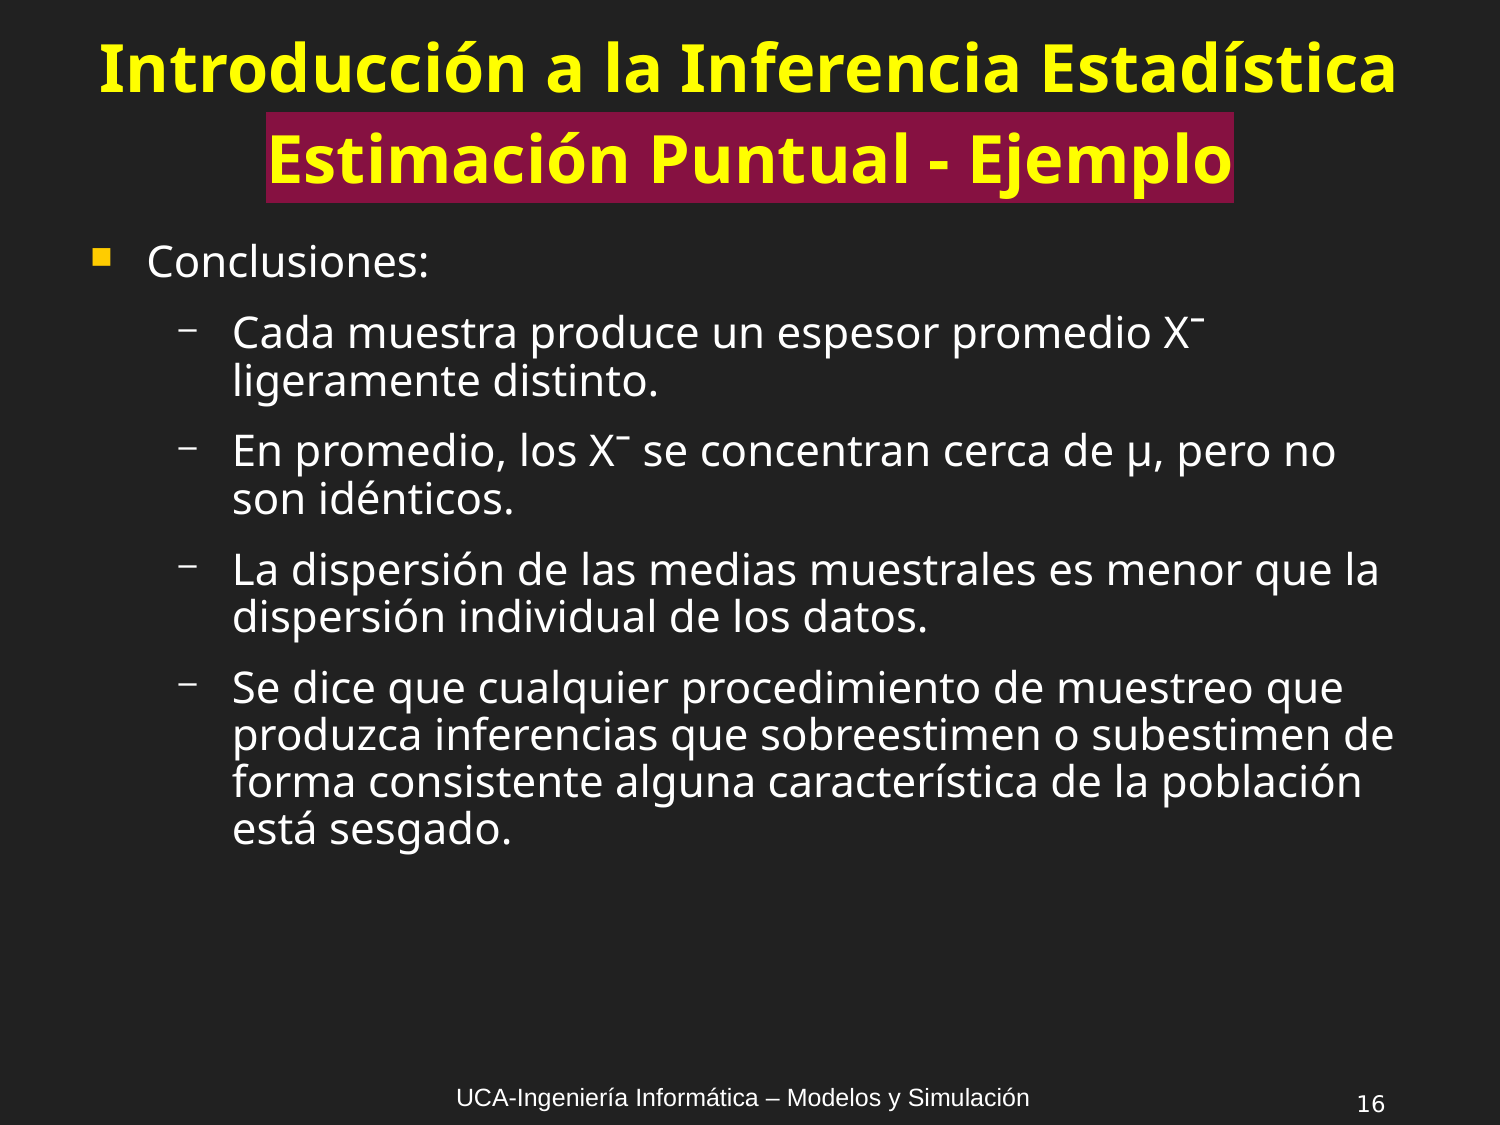

# Introducción a la Inferencia Estadística Estimación Puntual - Ejemplo
Conclusiones:
Cada muestra produce un espesor promedio Xˉ ligeramente distinto.
En promedio, los Xˉ se concentran cerca de μ, pero no son idénticos.
La dispersión de las medias muestrales es menor que la dispersión individual de los datos.
Se dice que cualquier procedimiento de muestreo que produzca inferencias que sobreestimen o subestimen de forma consistente alguna característica de la población está sesgado.